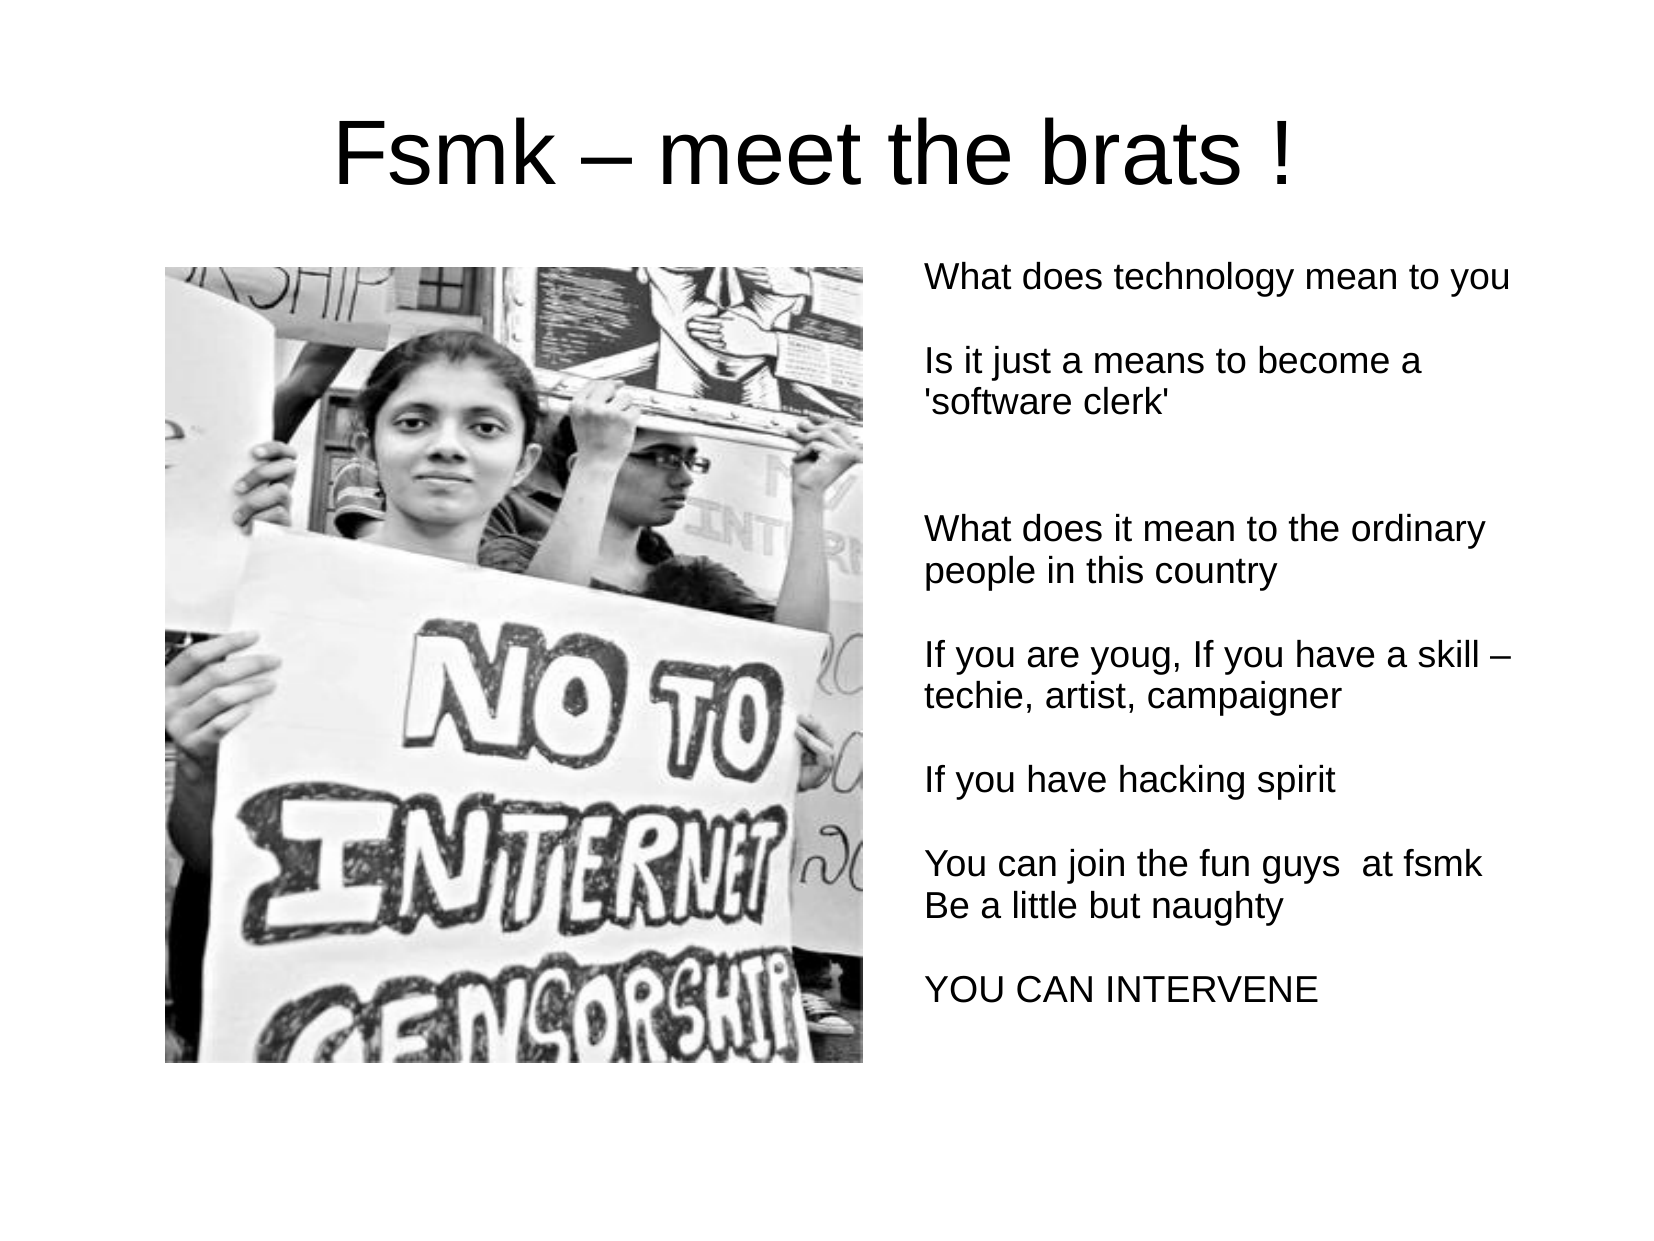

# Fsmk – meet the brats !
What does technology mean to you
Is it just a means to become a 'software clerk'
What does it mean to the ordinary people in this country
If you are youg, If you have a skill – techie, artist, campaigner
If you have hacking spirit
You can join the fun guys at fsmk
Be a little but naughty
YOU CAN INTERVENE